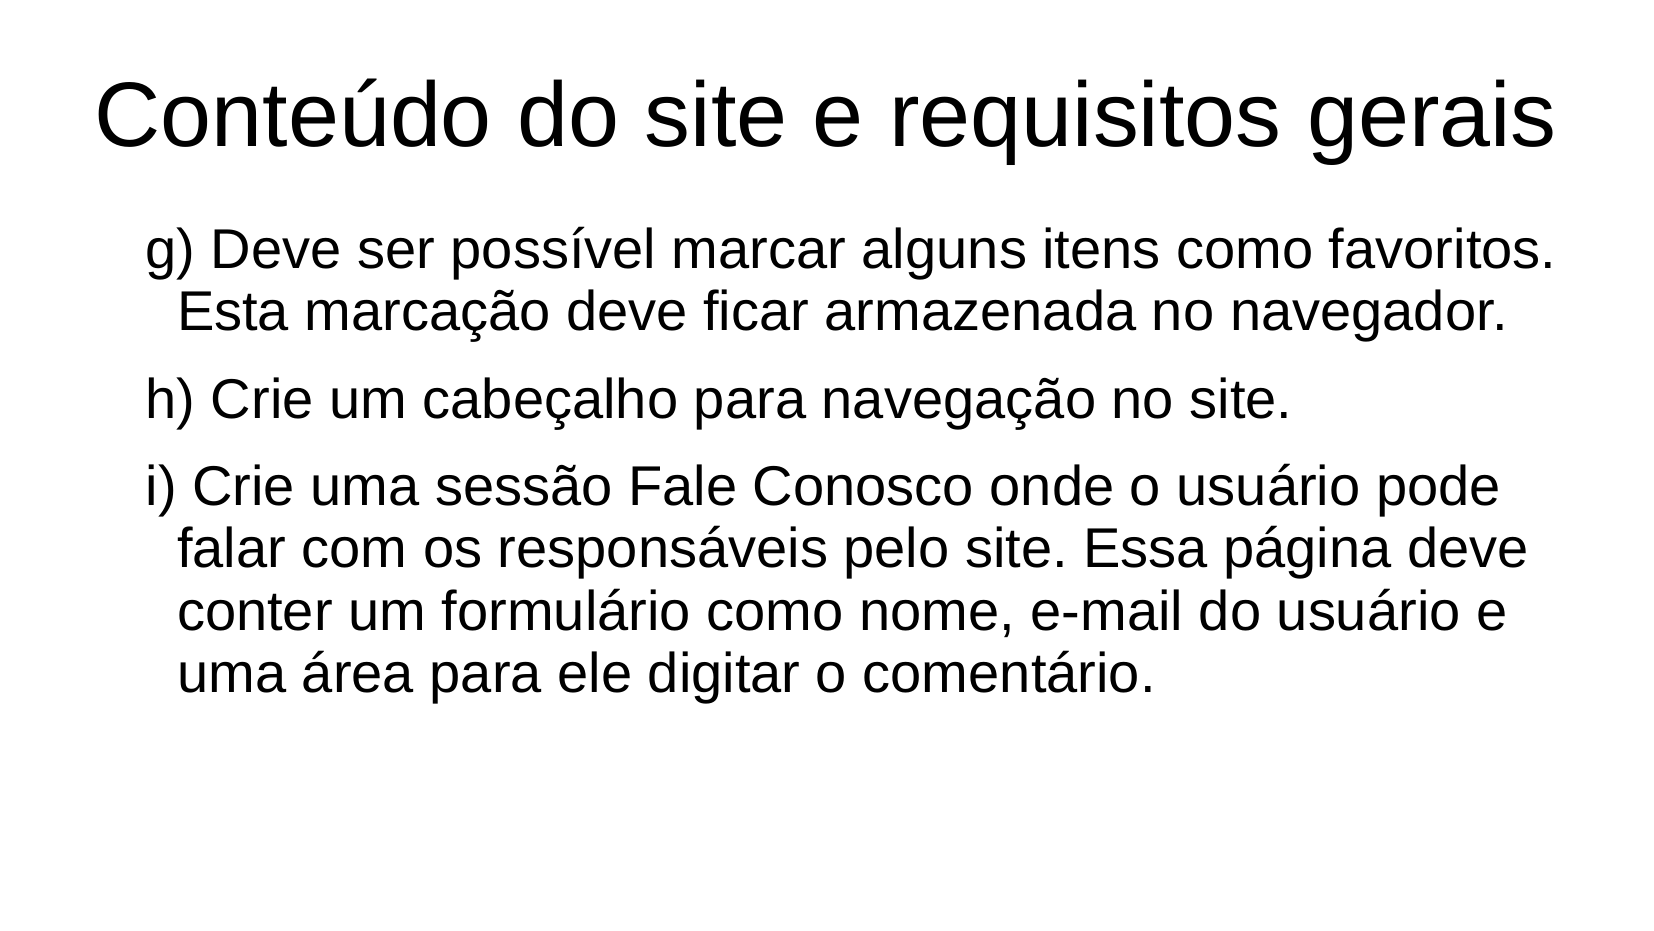

# Conteúdo do site e requisitos gerais
g) Deve ser possível marcar alguns itens como favoritos. Esta marcação deve ficar armazenada no navegador.
h) Crie um cabeçalho para navegação no site.
i) Crie uma sessão Fale Conosco onde o usuário pode falar com os responsáveis pelo site. Essa página deve conter um formulário como nome, e-mail do usuário e uma área para ele digitar o comentário.